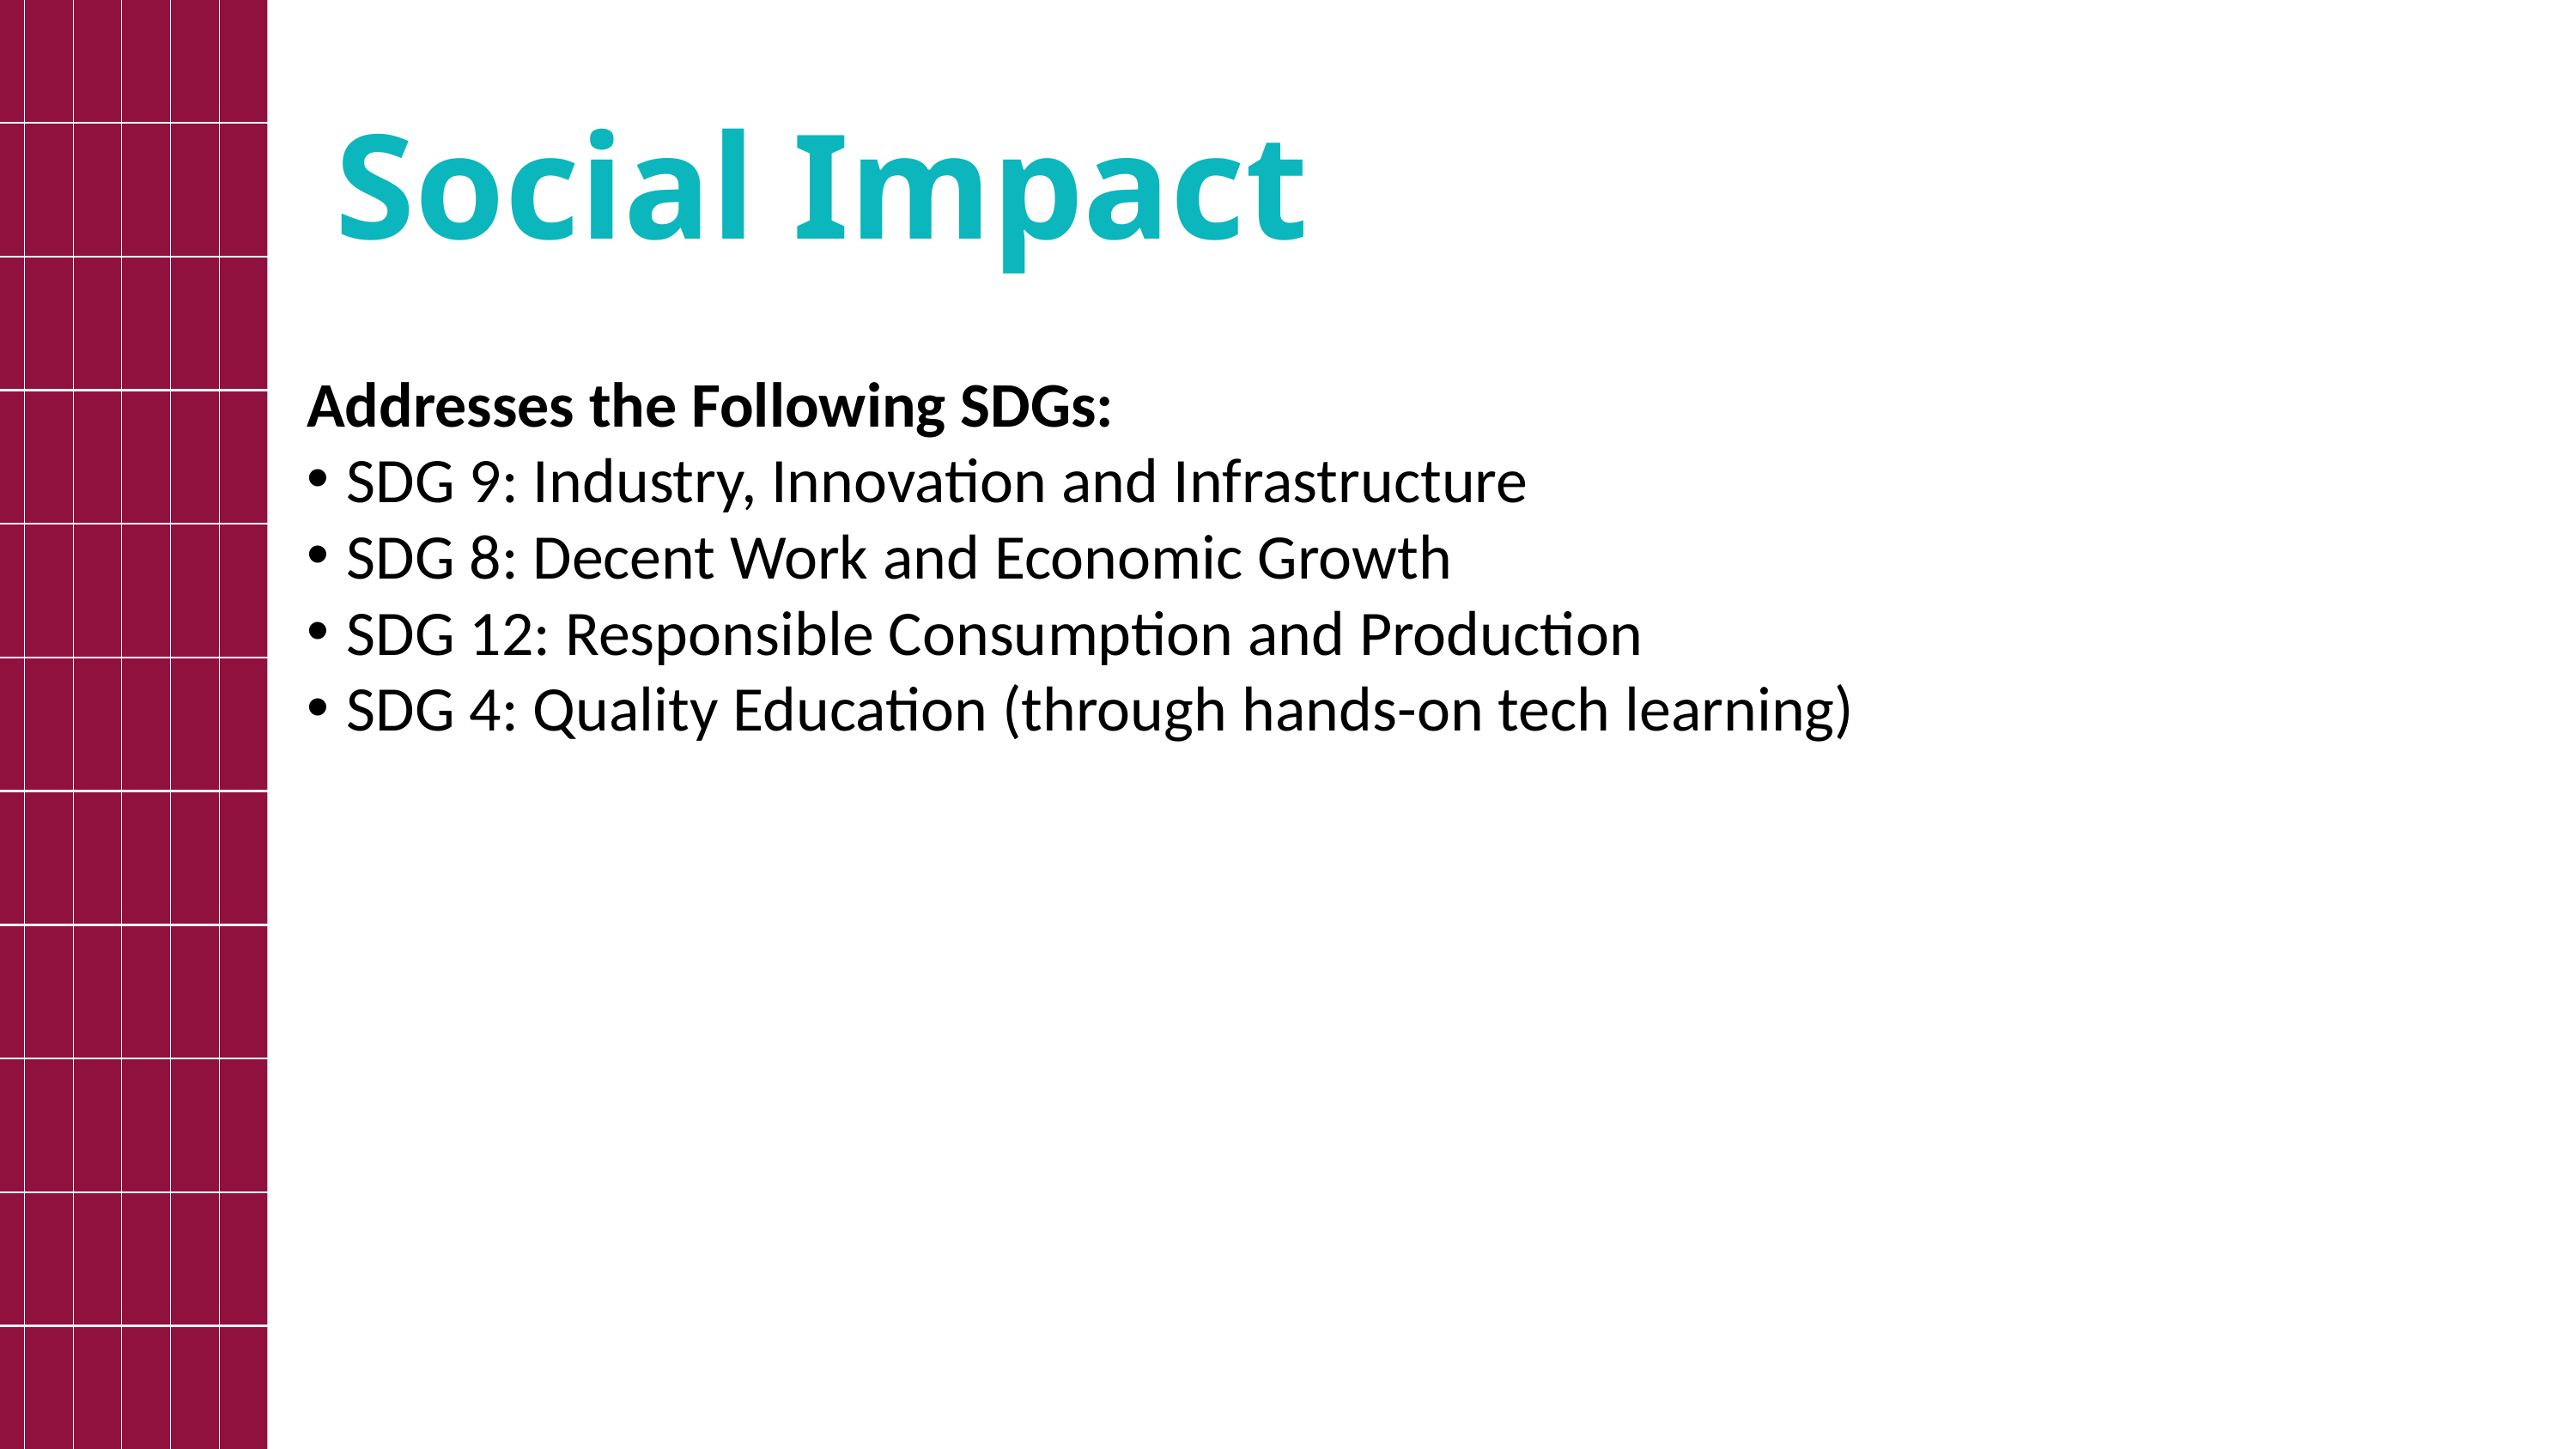

Social Impact
Addresses the Following SDGs:
SDG 9: Industry, Innovation and Infrastructure
SDG 8: Decent Work and Economic Growth
SDG 12: Responsible Consumption and Production
SDG 4: Quality Education (through hands-on tech learning)